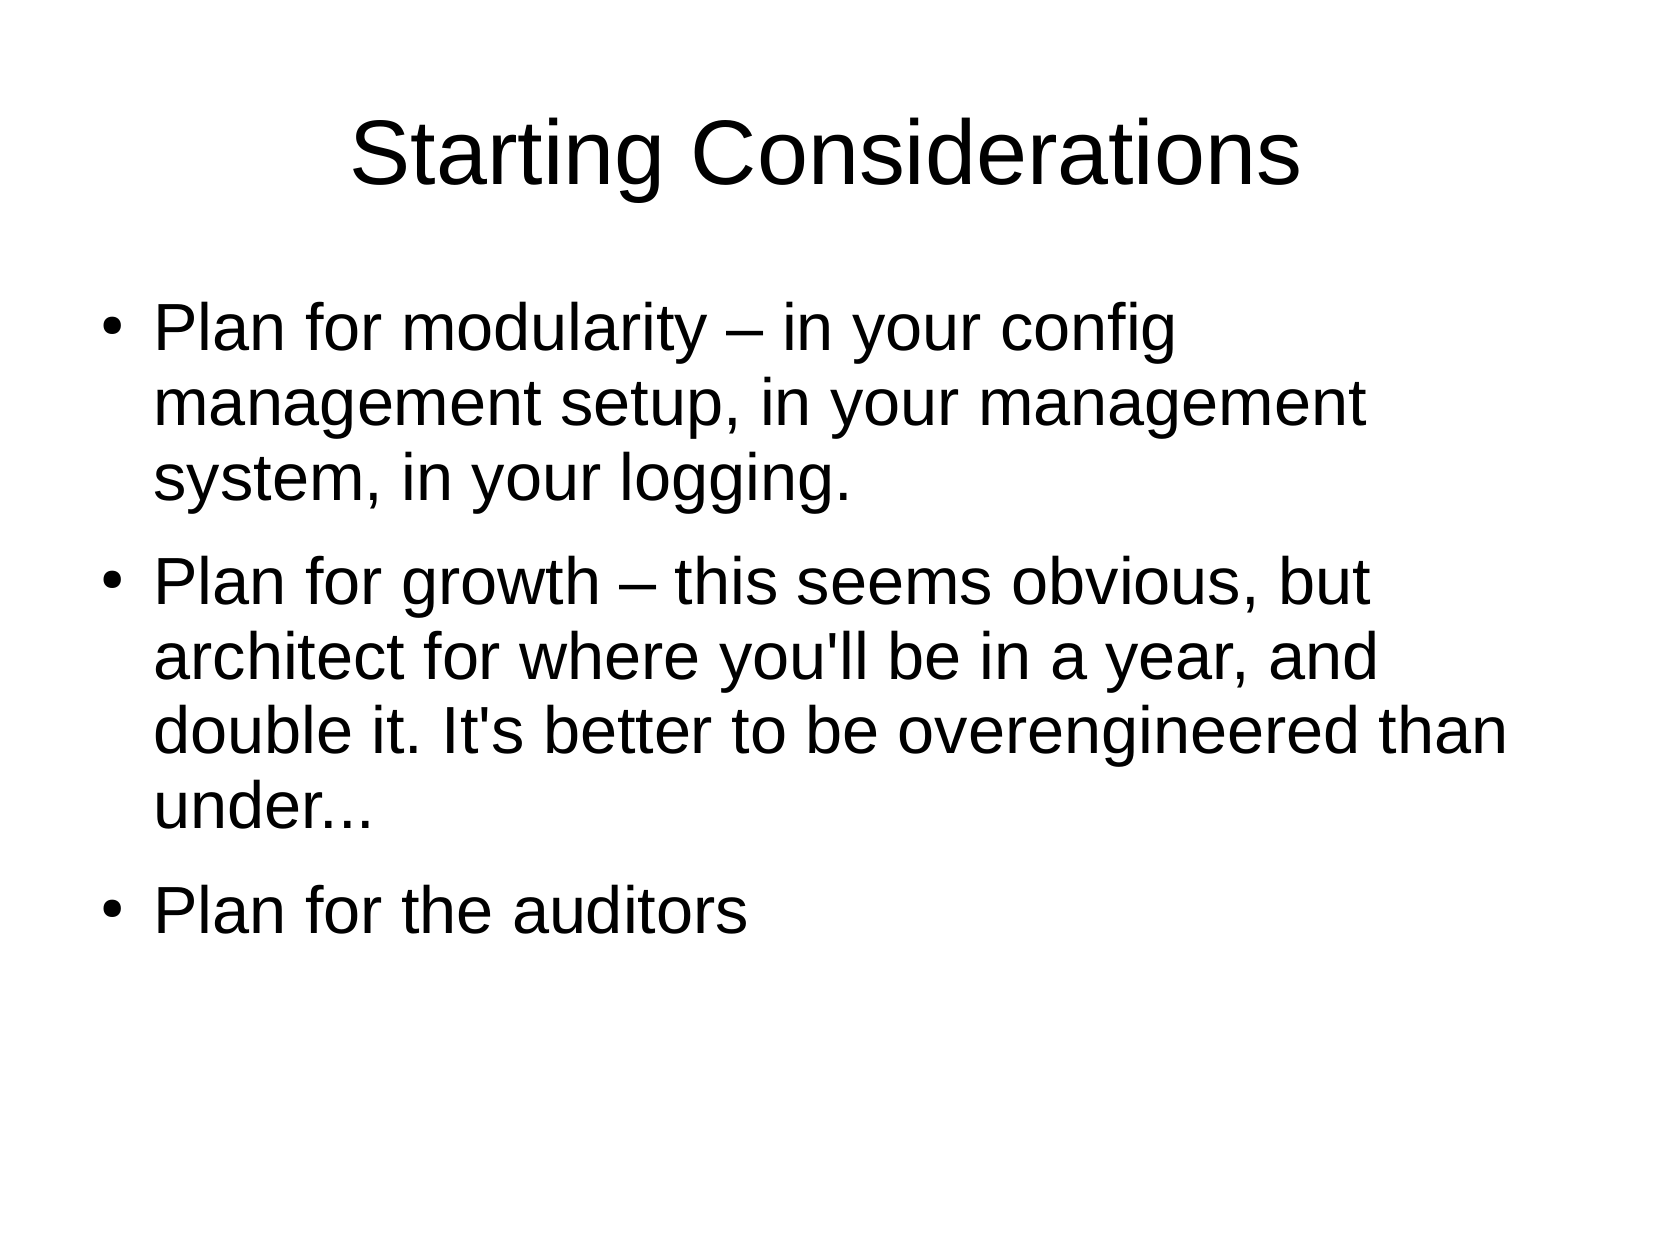

# Starting Considerations
Plan for modularity – in your config management setup, in your management system, in your logging.
Plan for growth – this seems obvious, but architect for where you'll be in a year, and double it. It's better to be overengineered than under...
Plan for the auditors